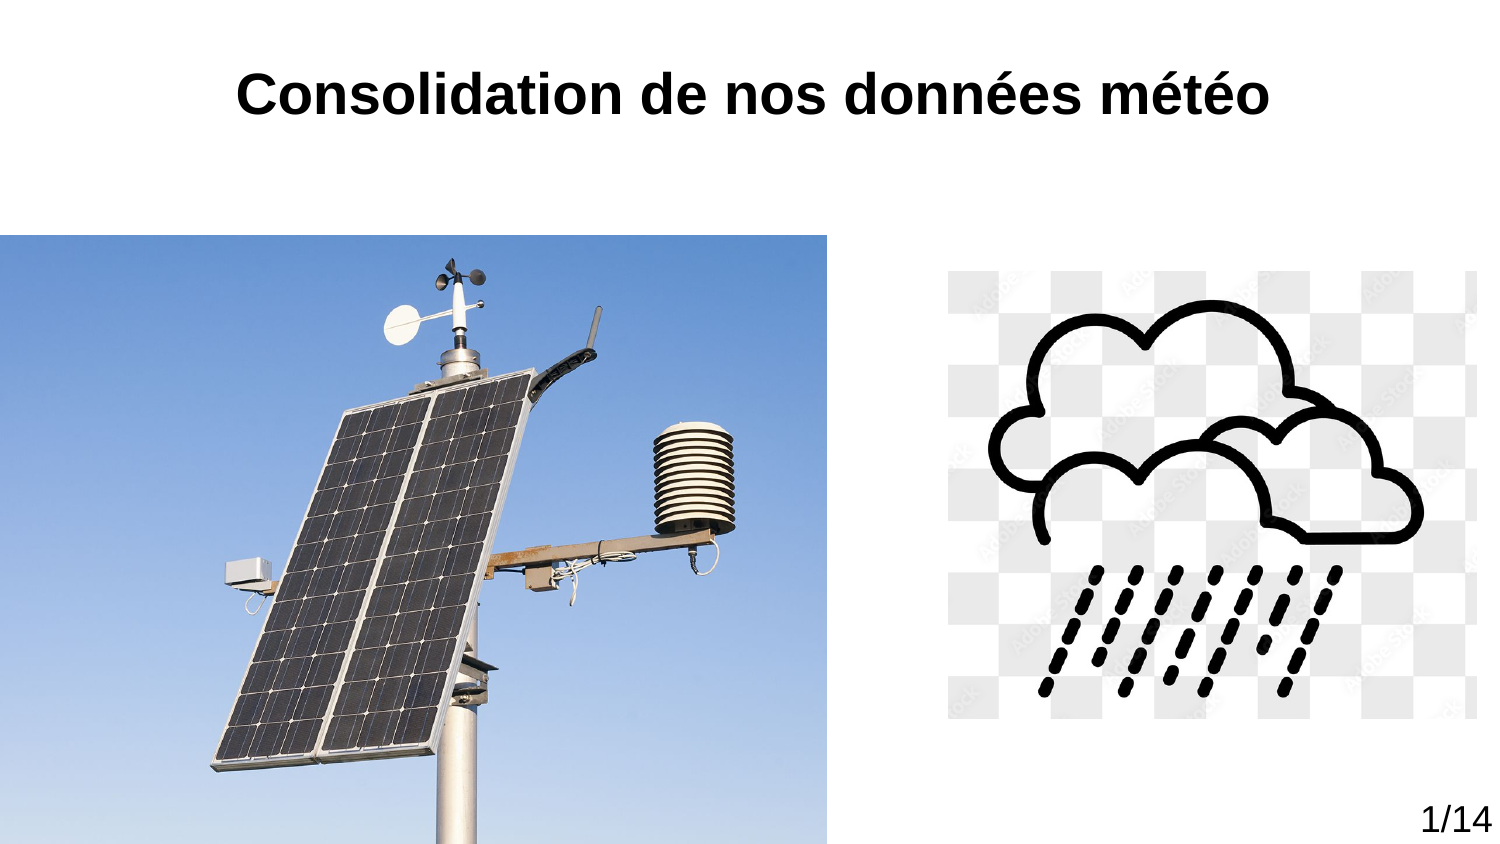

# Consolidation de nos données météo
1/14